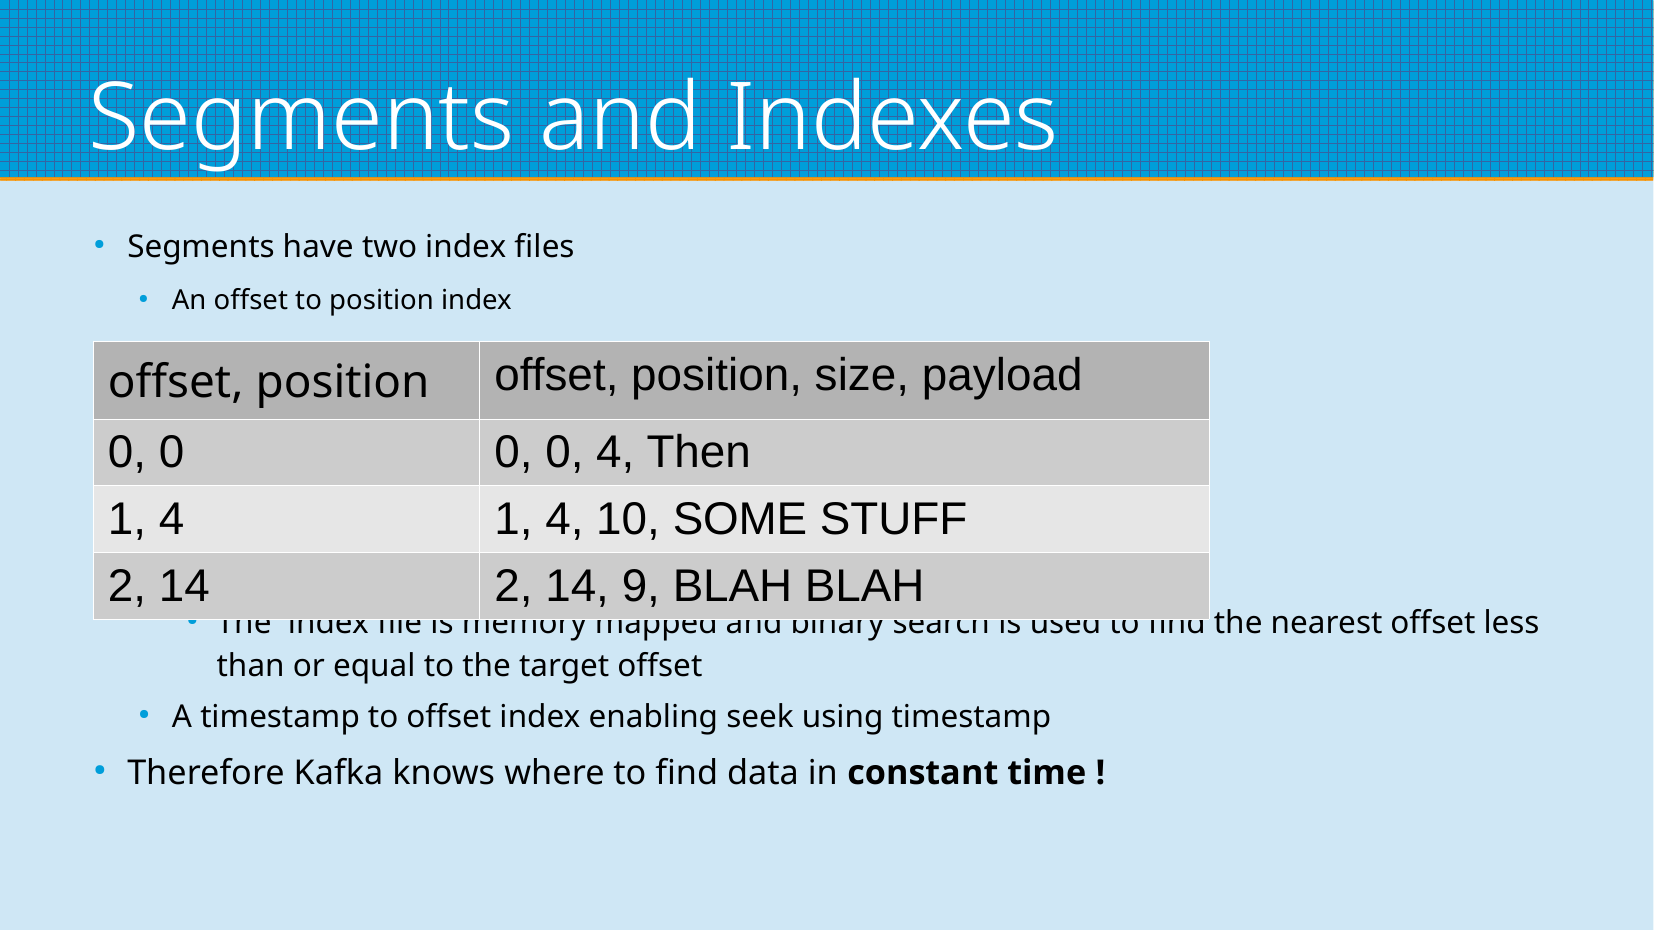

# Segments and Indexes
Segments have two index files
An offset to position index
The index file is memory mapped and binary search is used to find the nearest offset less than or equal to the target offset
A timestamp to offset index enabling seek using timestamp
Therefore Kafka knows where to find data in constant time !
| offset, position | offset, position, size, payload |
| --- | --- |
| 0, 0 | 0, 0, 4, Then |
| 1, 4 | 1, 4, 10, SOME STUFF |
| 2, 14 | 2, 14, 9, BLAH BLAH |